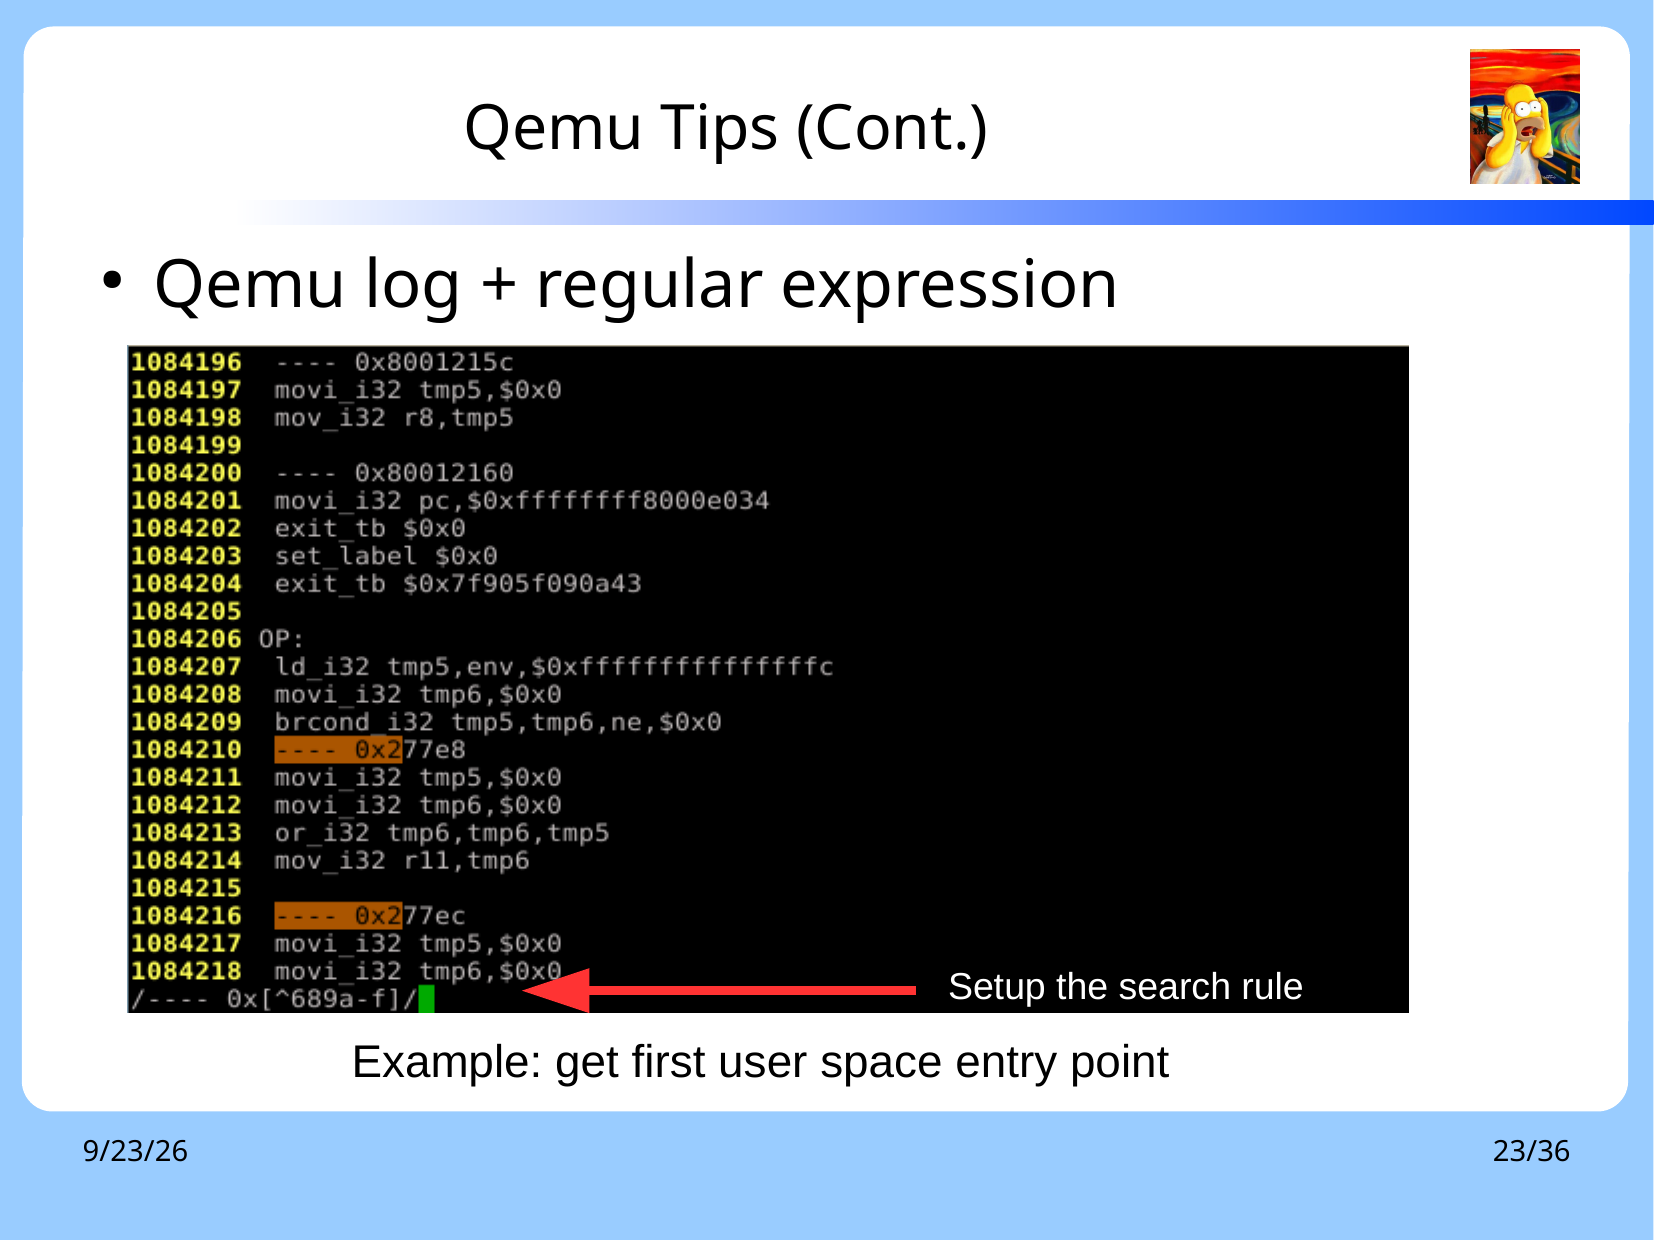

# Qemu Tips (Cont.)
Qemu log + regular expression
Setup the search rule
Example: get first user space entry point
23